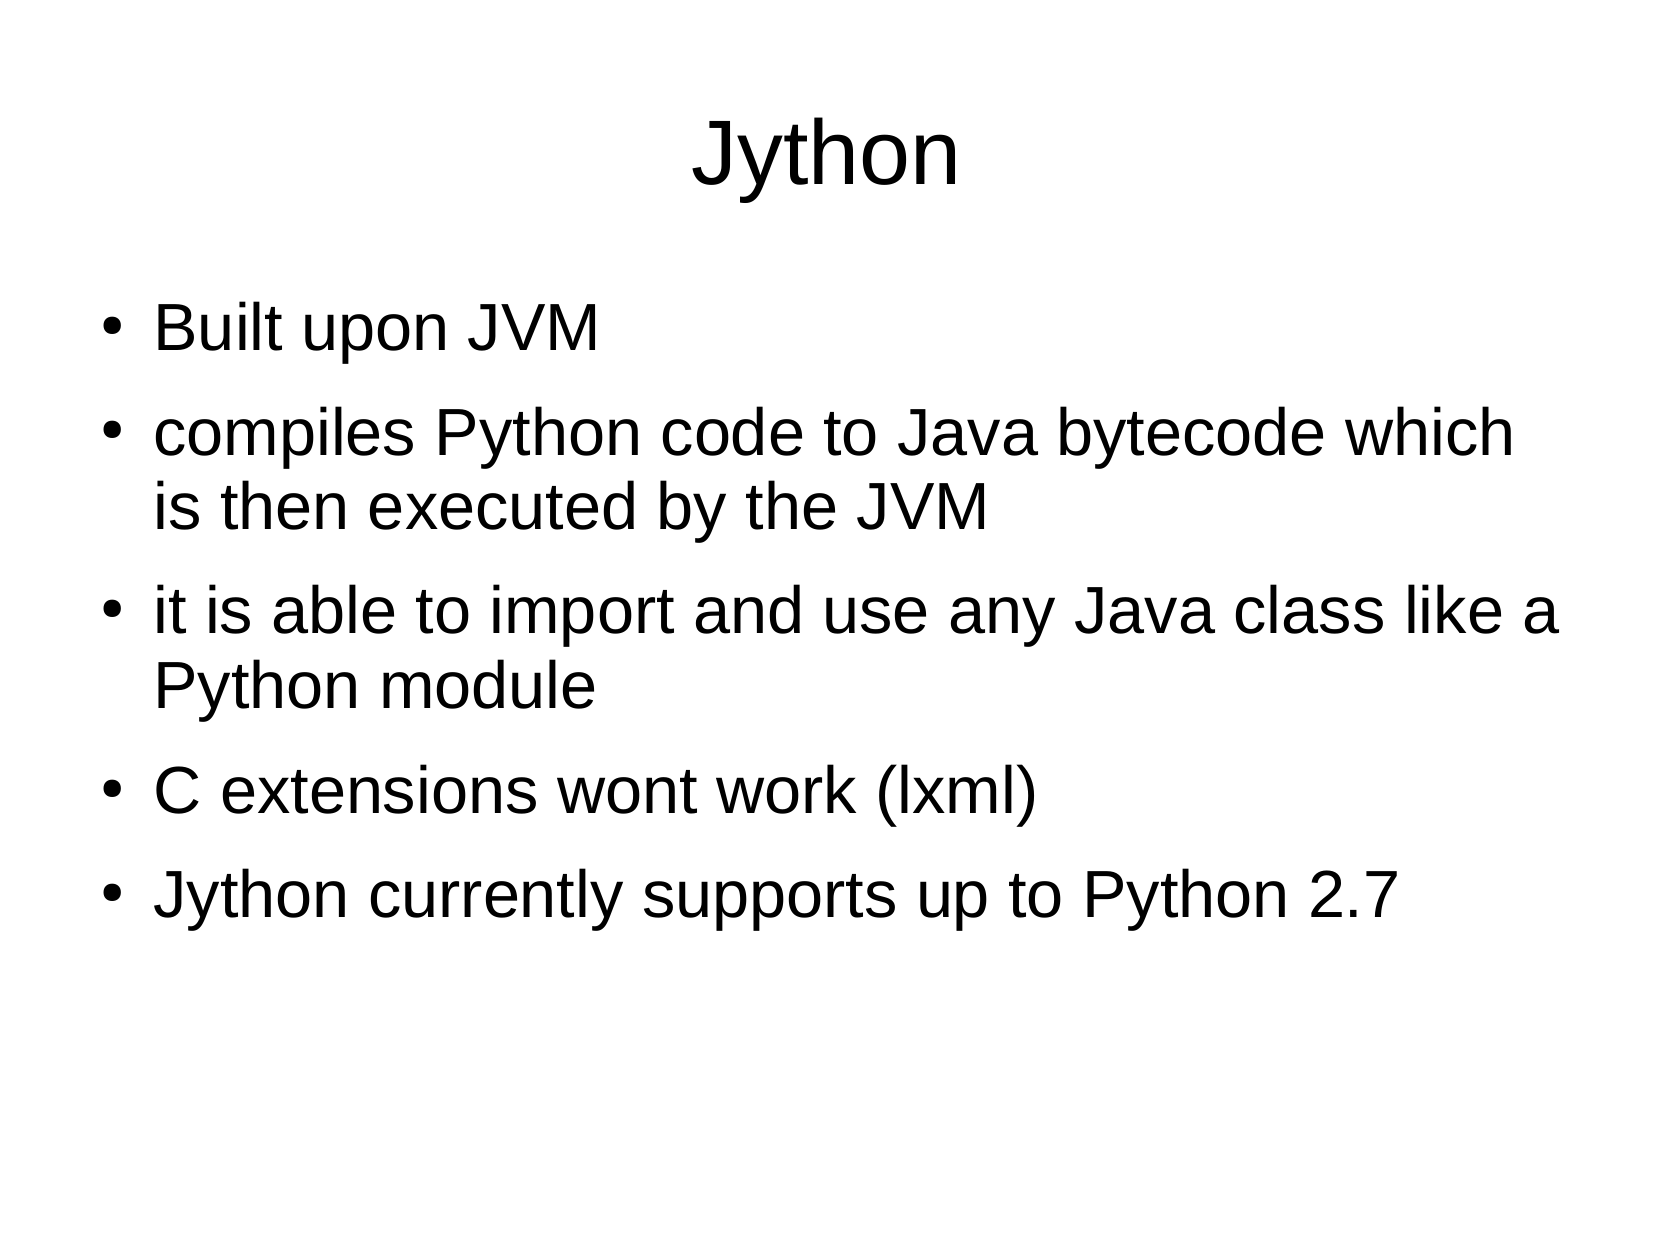

# Jython
Built upon JVM
compiles Python code to Java bytecode which is then executed by the JVM
it is able to import and use any Java class like a Python module
C extensions wont work (lxml)
Jython currently supports up to Python 2.7